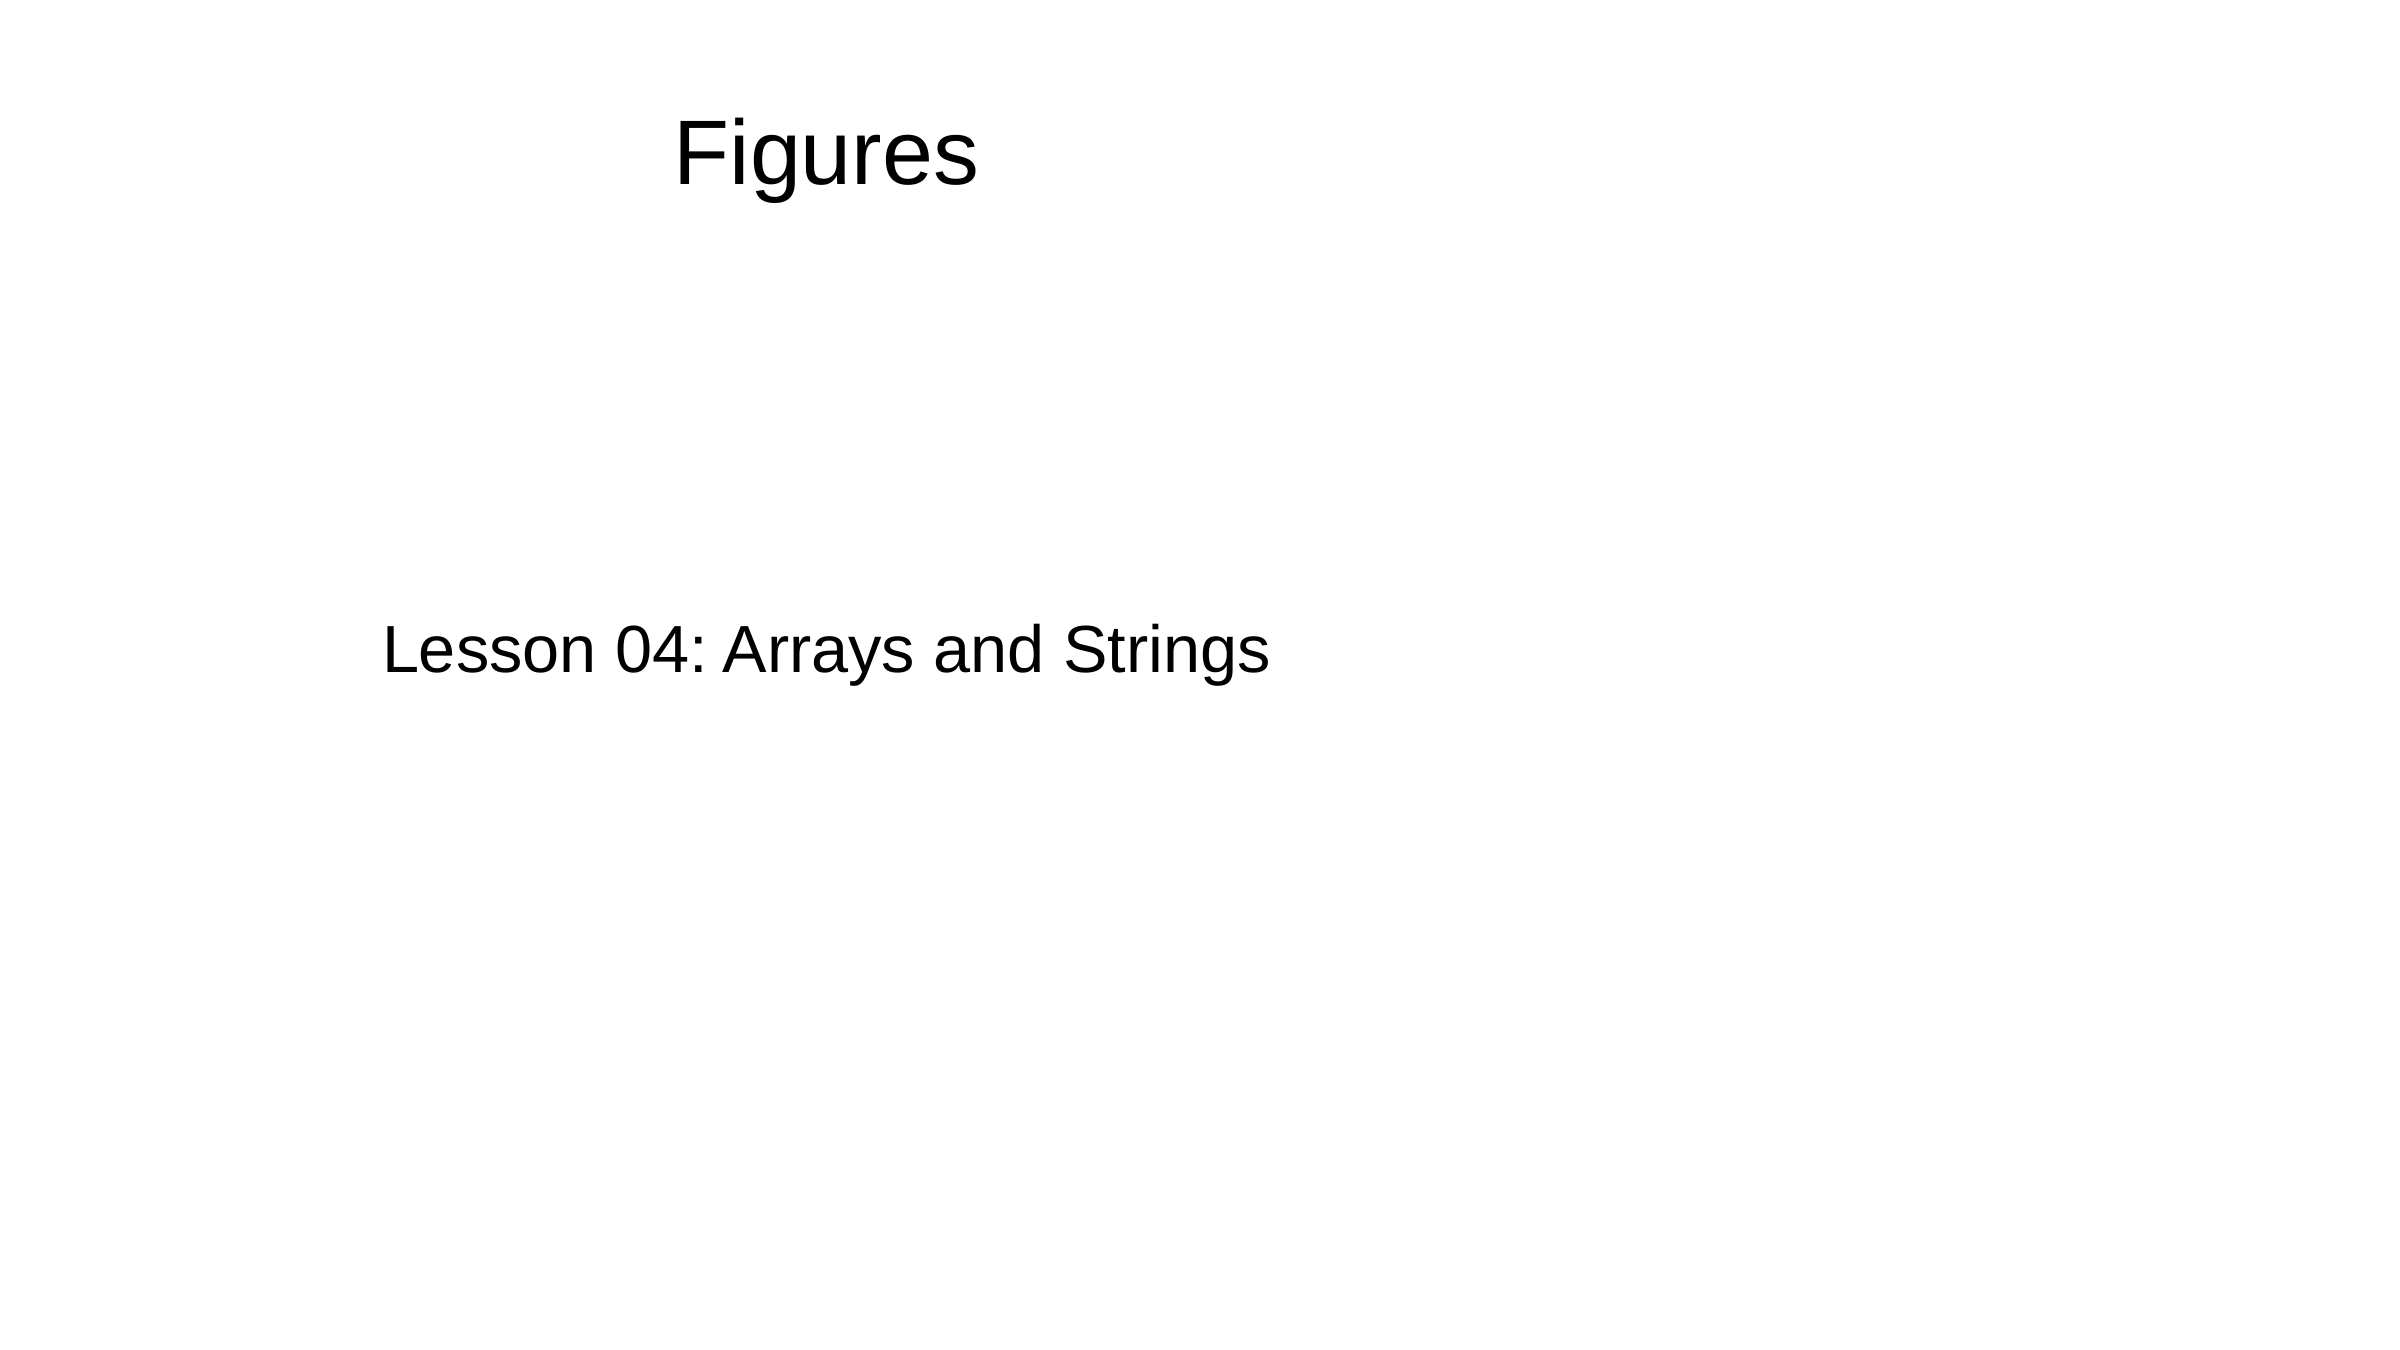

# Figures
Lesson 04: Arrays and Strings